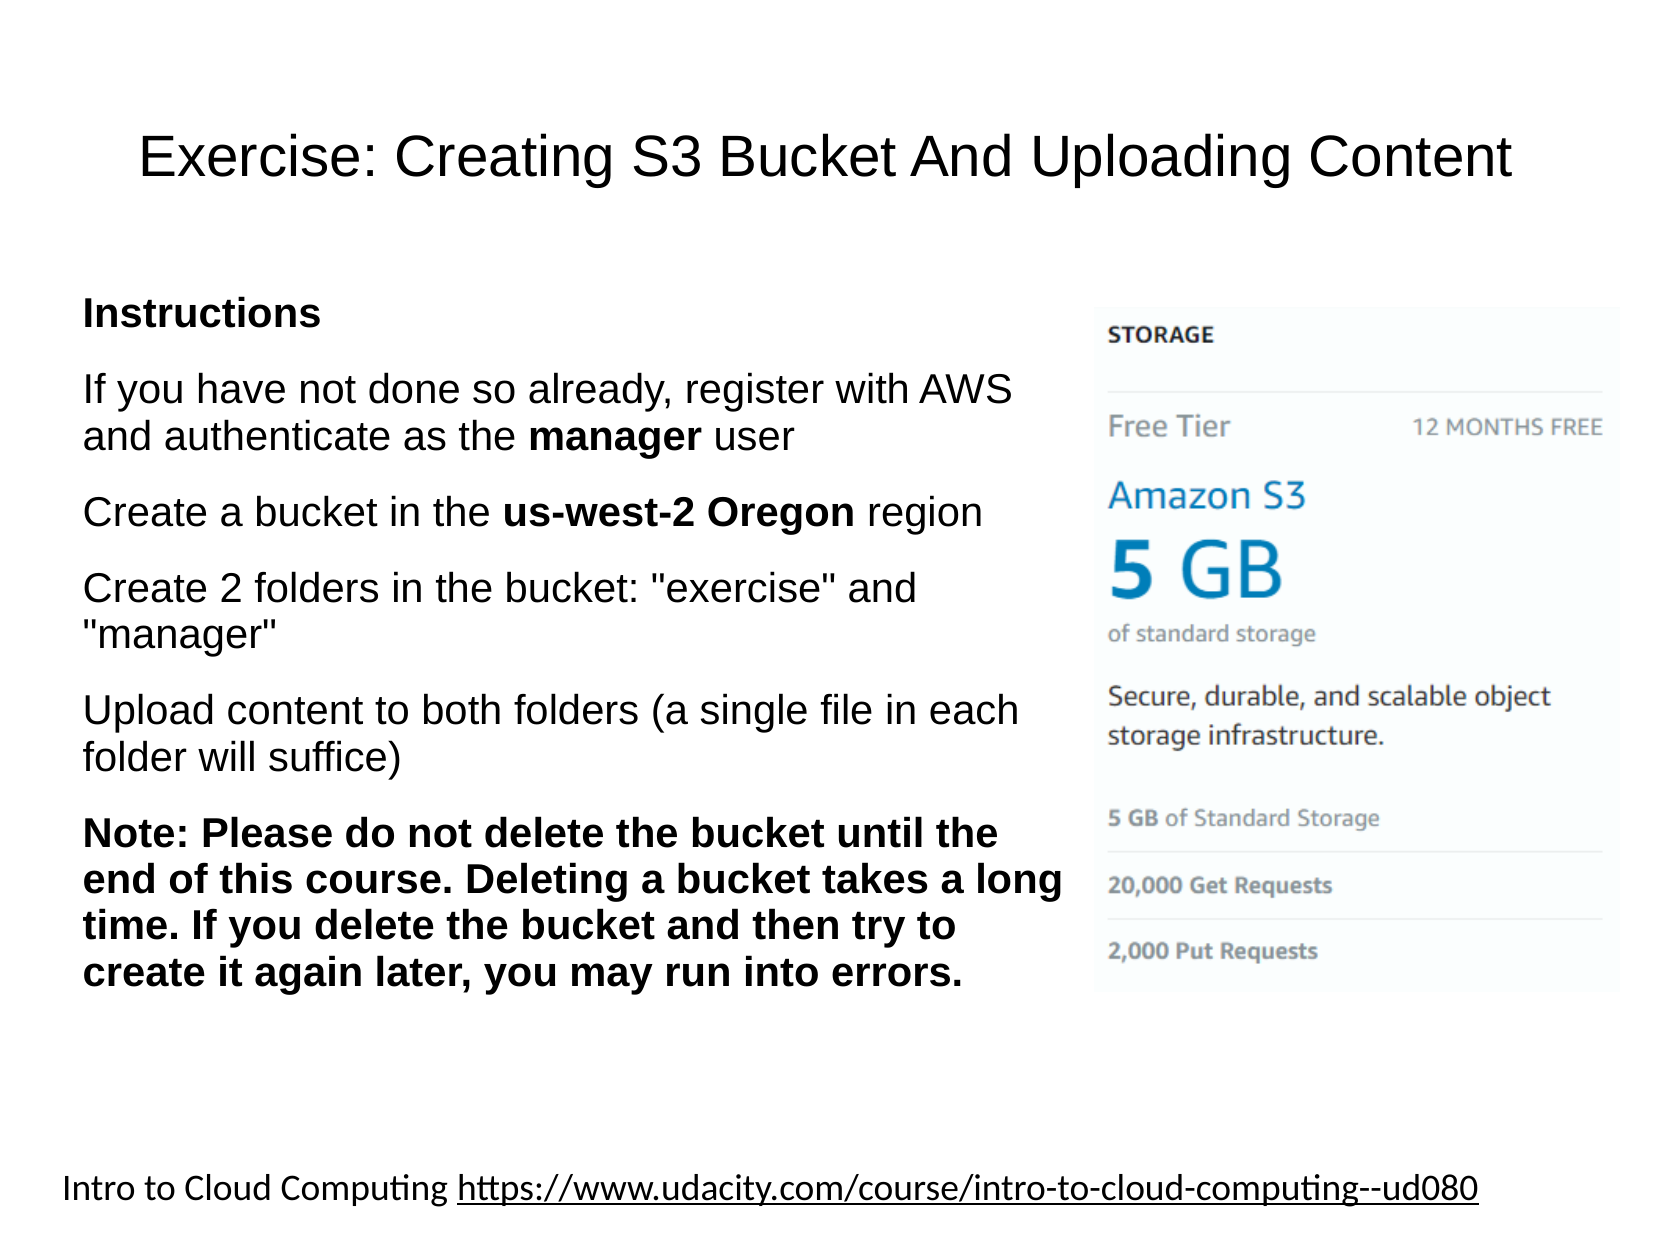

# Exercise: Creating S3 Bucket And Uploading Content
Instructions
If you have not done so already, register with AWS and authenticate as the manager user
Create a bucket in the us-west-2 Oregon region
Create 2 folders in the bucket: "exercise" and "manager"
Upload content to both folders (a single file in each folder will suffice)
Note: Please do not delete the bucket until the end of this course. Deleting a bucket takes a long time. If you delete the bucket and then try to create it again later, you may run into errors.
Intro to Cloud Computing https://www.udacity.com/course/intro-to-cloud-computing--ud080